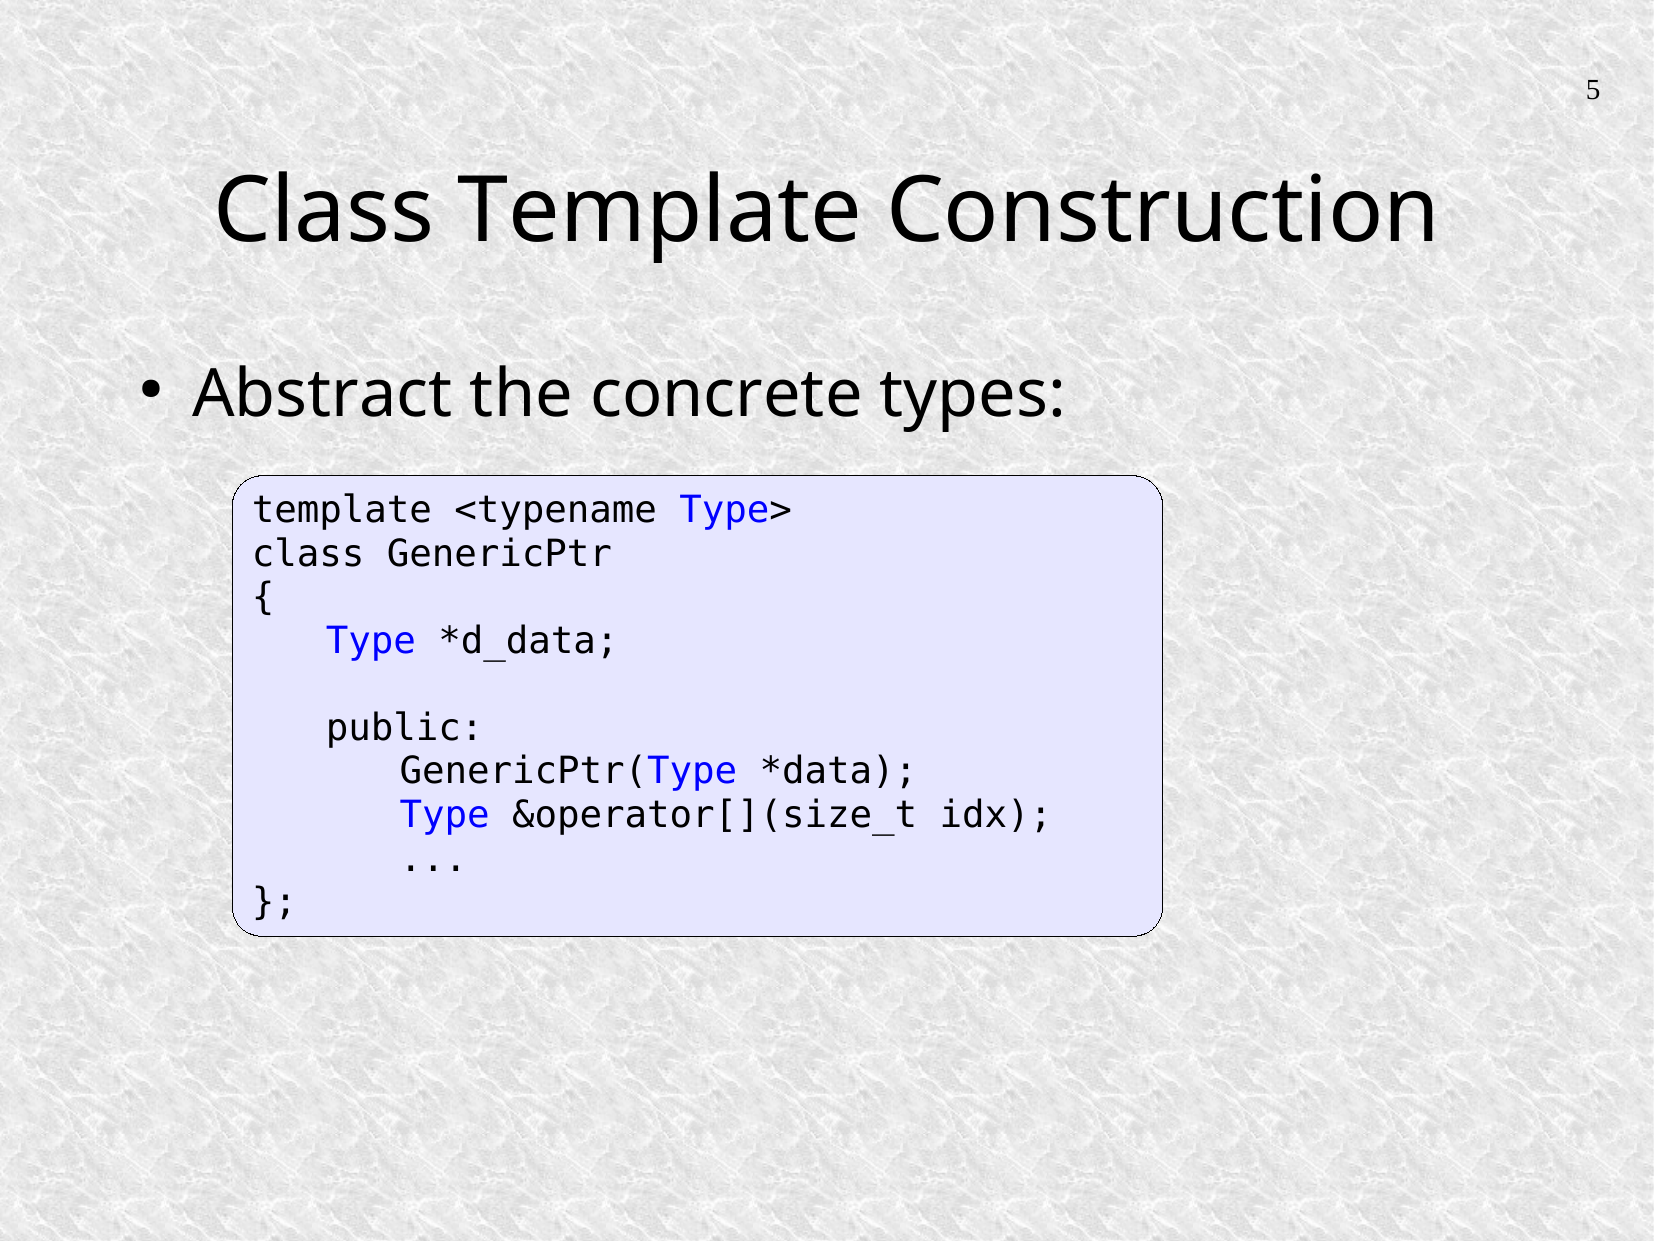

5
# Class Template Construction
Abstract the concrete types:
template <typename Type>
class GenericPtr
{
	Type *d_data;
	public:
		GenericPtr(Type *data);
		Type &operator[](size_t idx);
		...
};